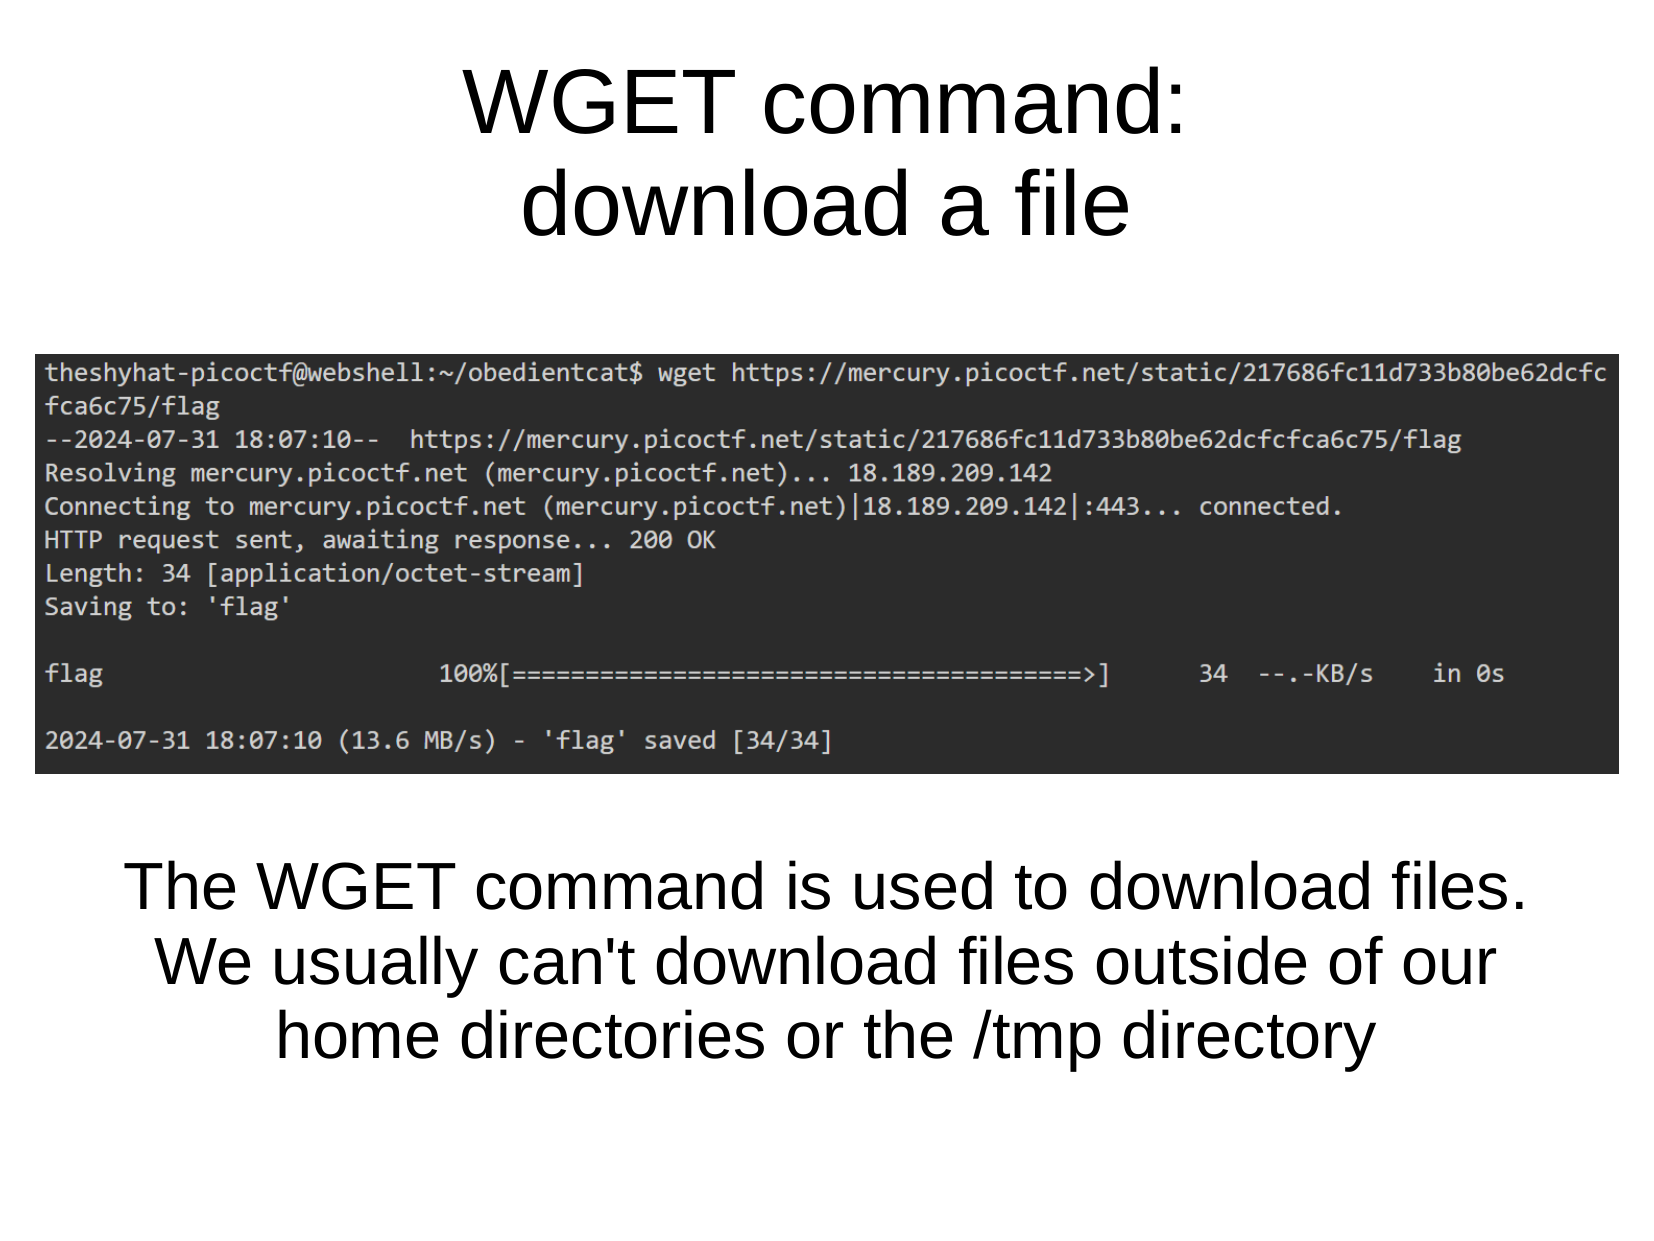

WGET command:
download a file
# The WGET command is used to download files. We usually can't download files outside of our home directories or the /tmp directory